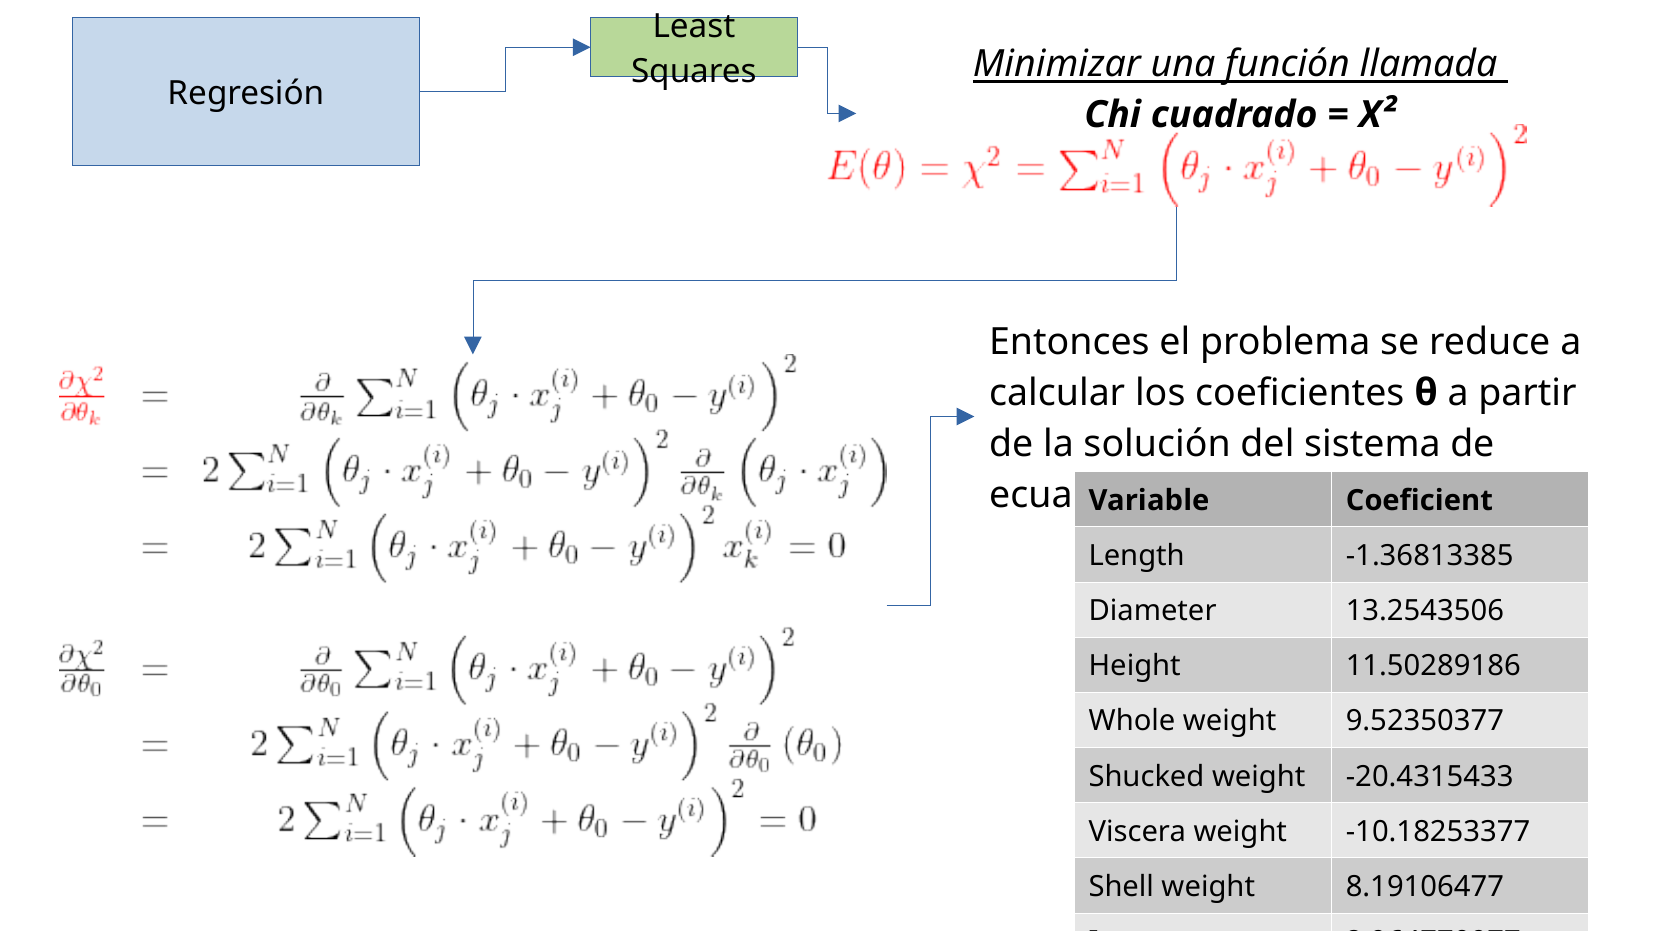

Regresión
Least Squares
Minimizar una función llamada
Chi cuadrado = Χ²
Entonces el problema se reduce a calcular los coeficientes θ a partir de la solución del sistema de ecuaciones lineales
| Variable | Coeficient |
| --- | --- |
| Length | -1.36813385 |
| Diameter | 13.2543506 |
| Height | 11.50289186 |
| Whole weight | 9.52350377 |
| Shucked weight | -20.4315433 |
| Viscera weight | -10.18253377 |
| Shell weight | 8.19106477 |
| Intercept | 2.964770977 |